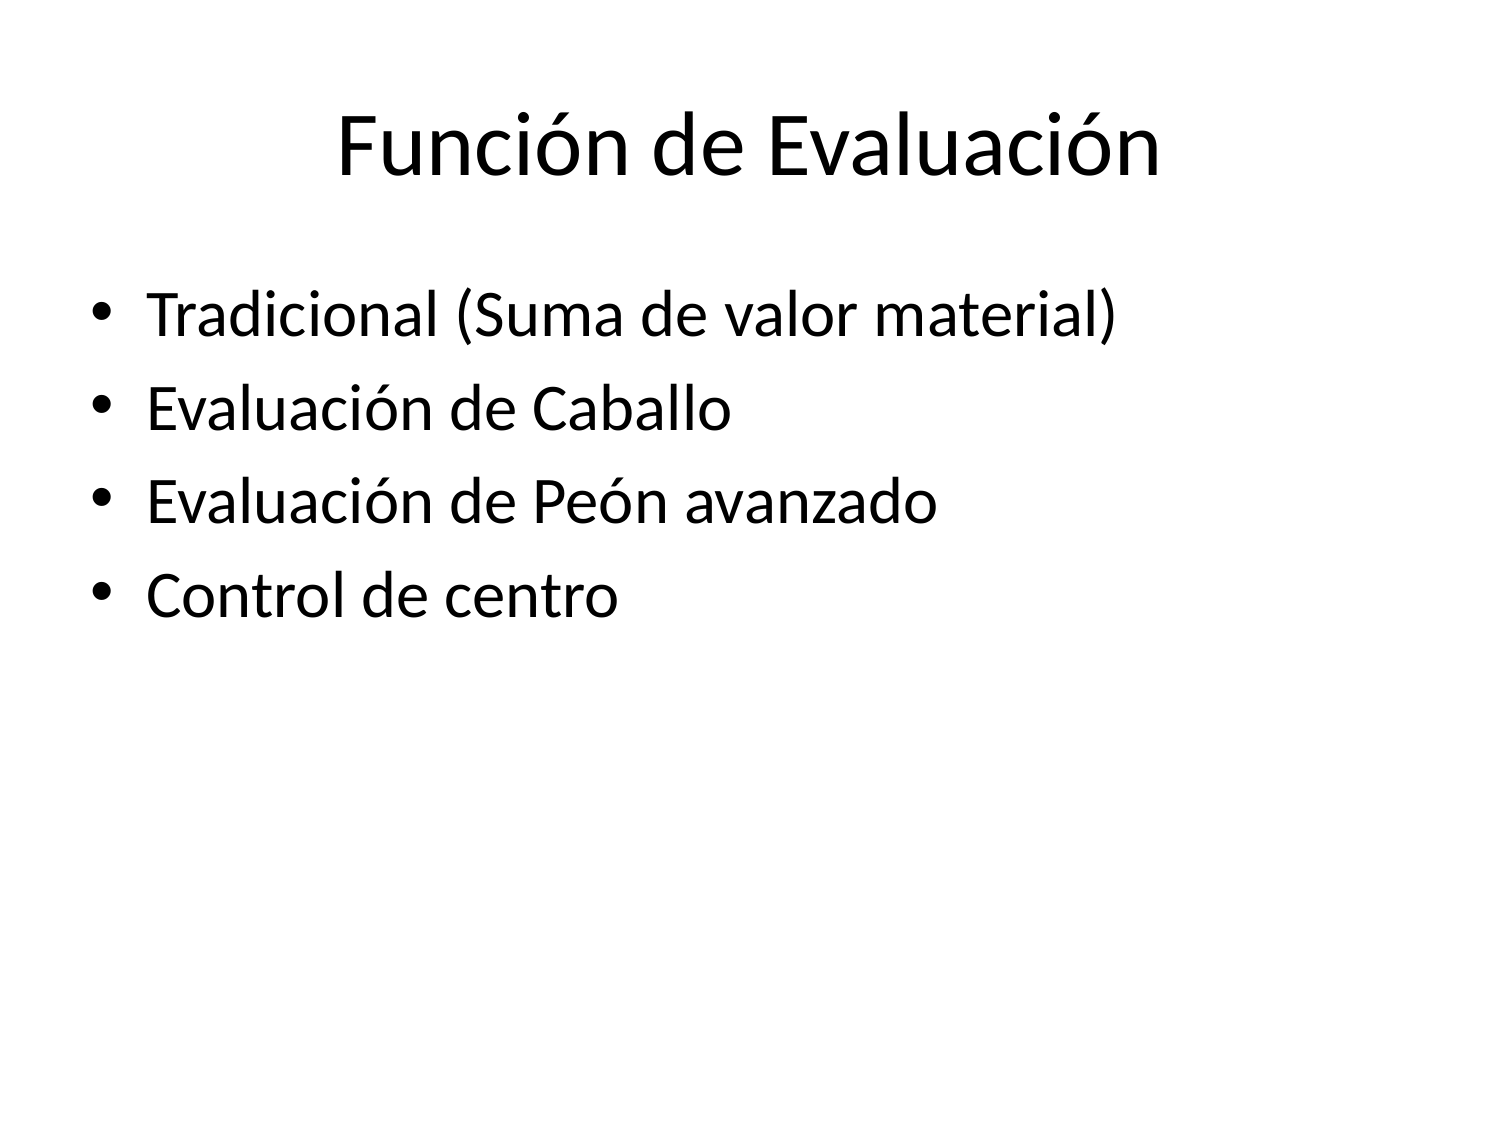

# Función de Evaluación
Tradicional (Suma de valor material)
Evaluación de Caballo
Evaluación de Peón avanzado
Control de centro